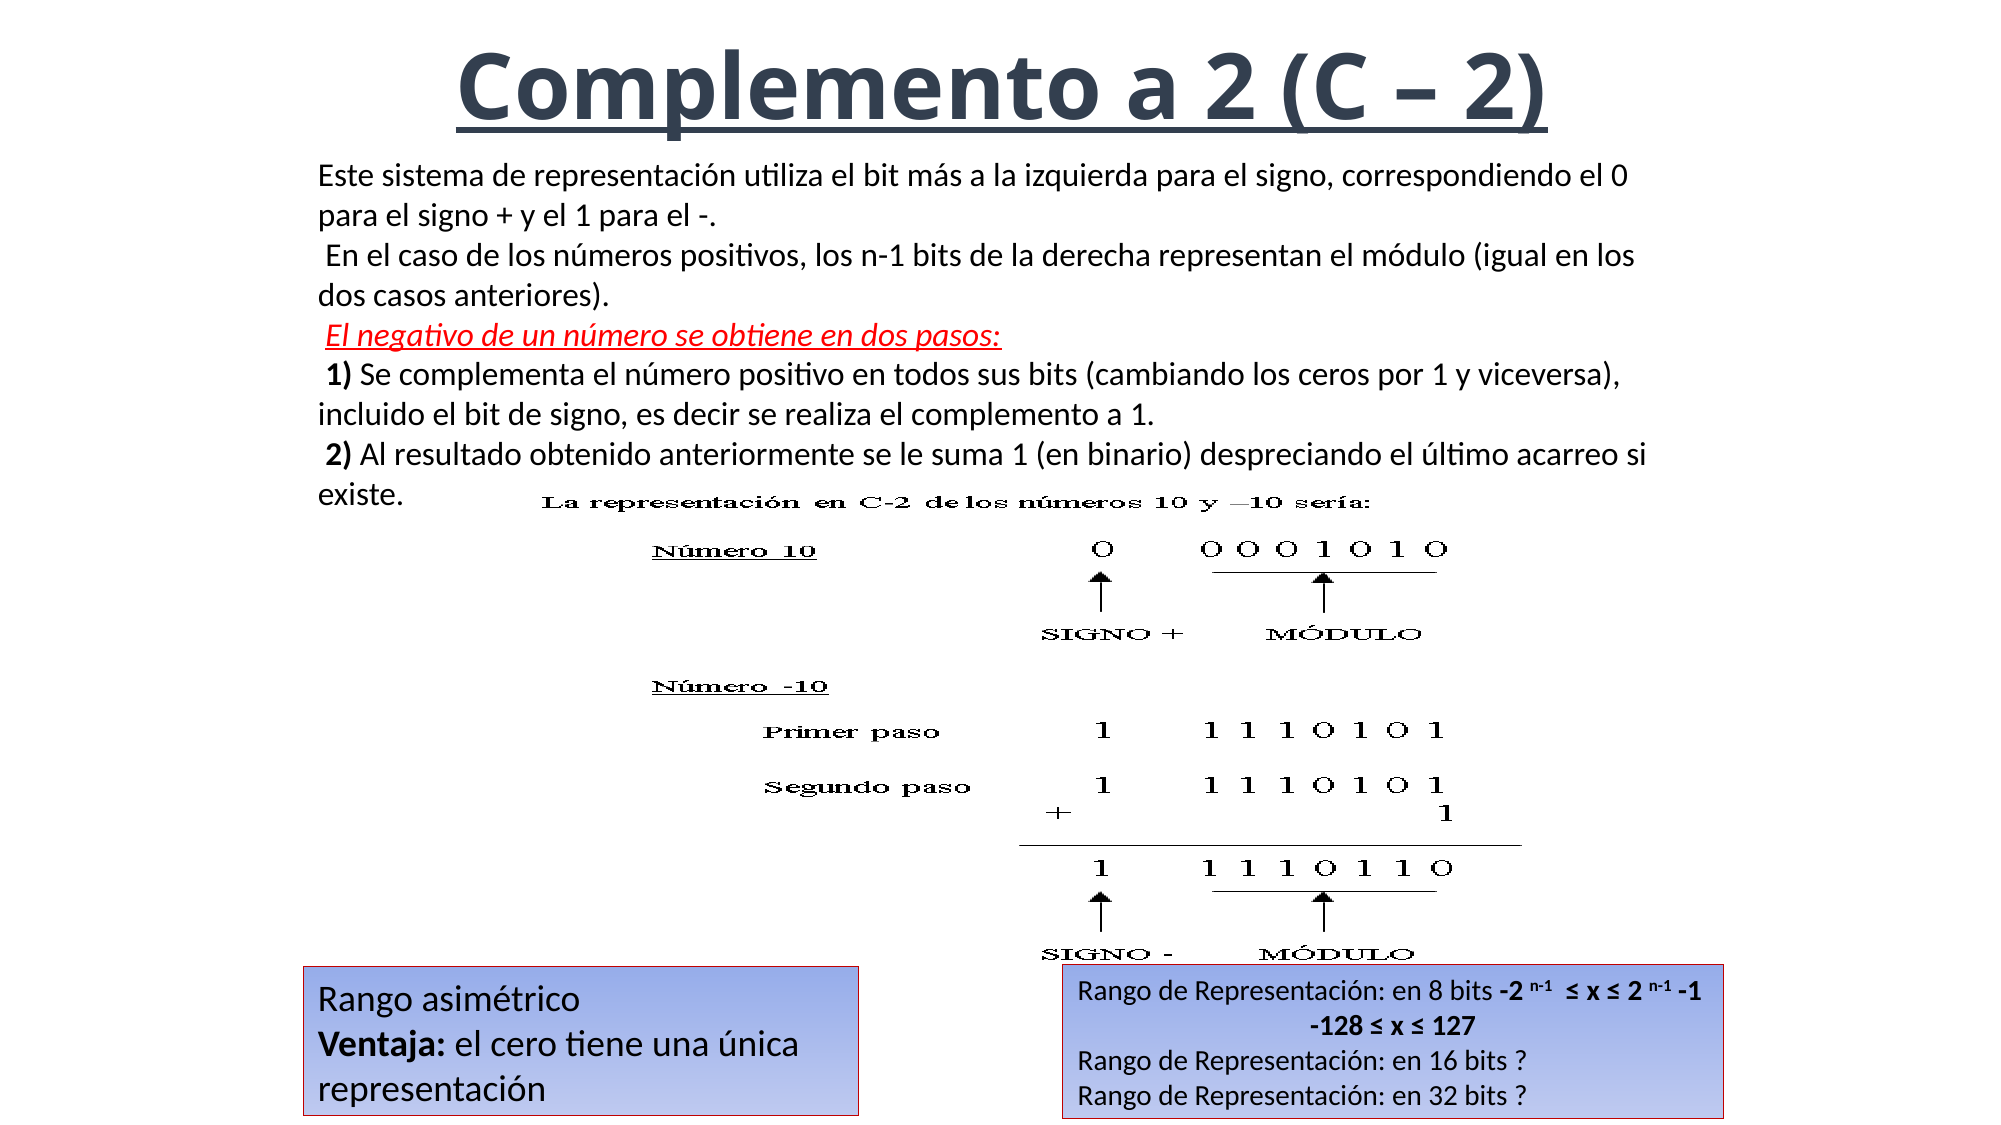

Complemento a 2 (C – 2)
Este sistema de representación utiliza el bit más a la izquierda para el signo, correspondiendo el 0 para el signo + y el 1 para el -.
 En el caso de los números positivos, los n-1 bits de la derecha representan el módulo (igual en los dos casos anteriores).
 El negativo de un número se obtiene en dos pasos:
 1) Se complementa el número positivo en todos sus bits (cambiando los ceros por 1 y viceversa), incluido el bit de signo, es decir se realiza el complemento a 1.
 2) Al resultado obtenido anteriormente se le suma 1 (en binario) despreciando el último acarreo si existe.
Rango de Representación: en 8 bits -2 n-1 ≤ x ≤ 2 n-1 -1
-128 ≤ x ≤ 127
Rango de Representación: en 16 bits ?
Rango de Representación: en 32 bits ?
Rango asimétrico
Ventaja: el cero tiene una única representación